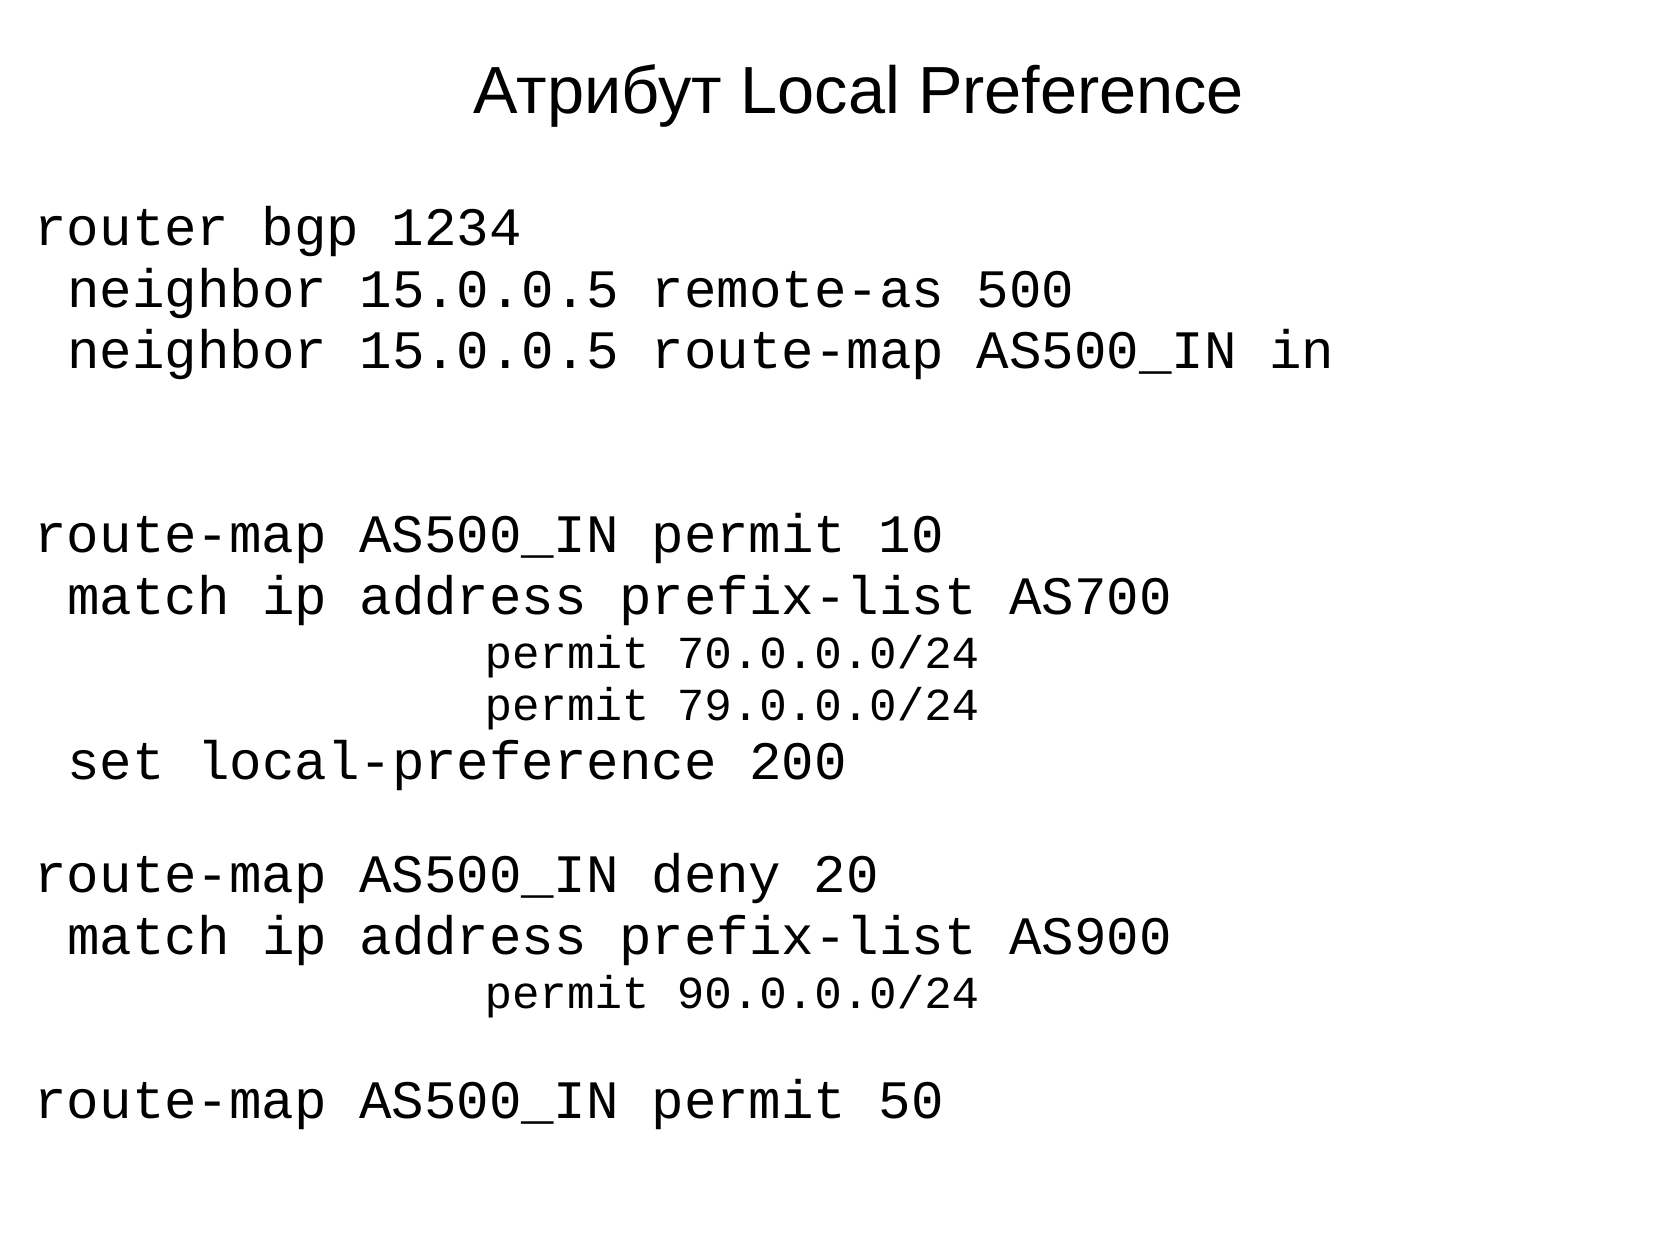

# Атрибут Local Preference
router bgp 1234
 neighbor 15.0.0.5 remote-as 500
 neighbor 15.0.0.5 route-map AS500_IN in
route-map AS500_IN permit 10
 match ip address prefix-list AS700
						permit 70.0.0.0/24
						permit 79.0.0.0/24
 set local-preference 200
route-map AS500_IN deny 20
 match ip address prefix-list AS900
						permit 90.0.0.0/24
route-map AS500_IN permit 50